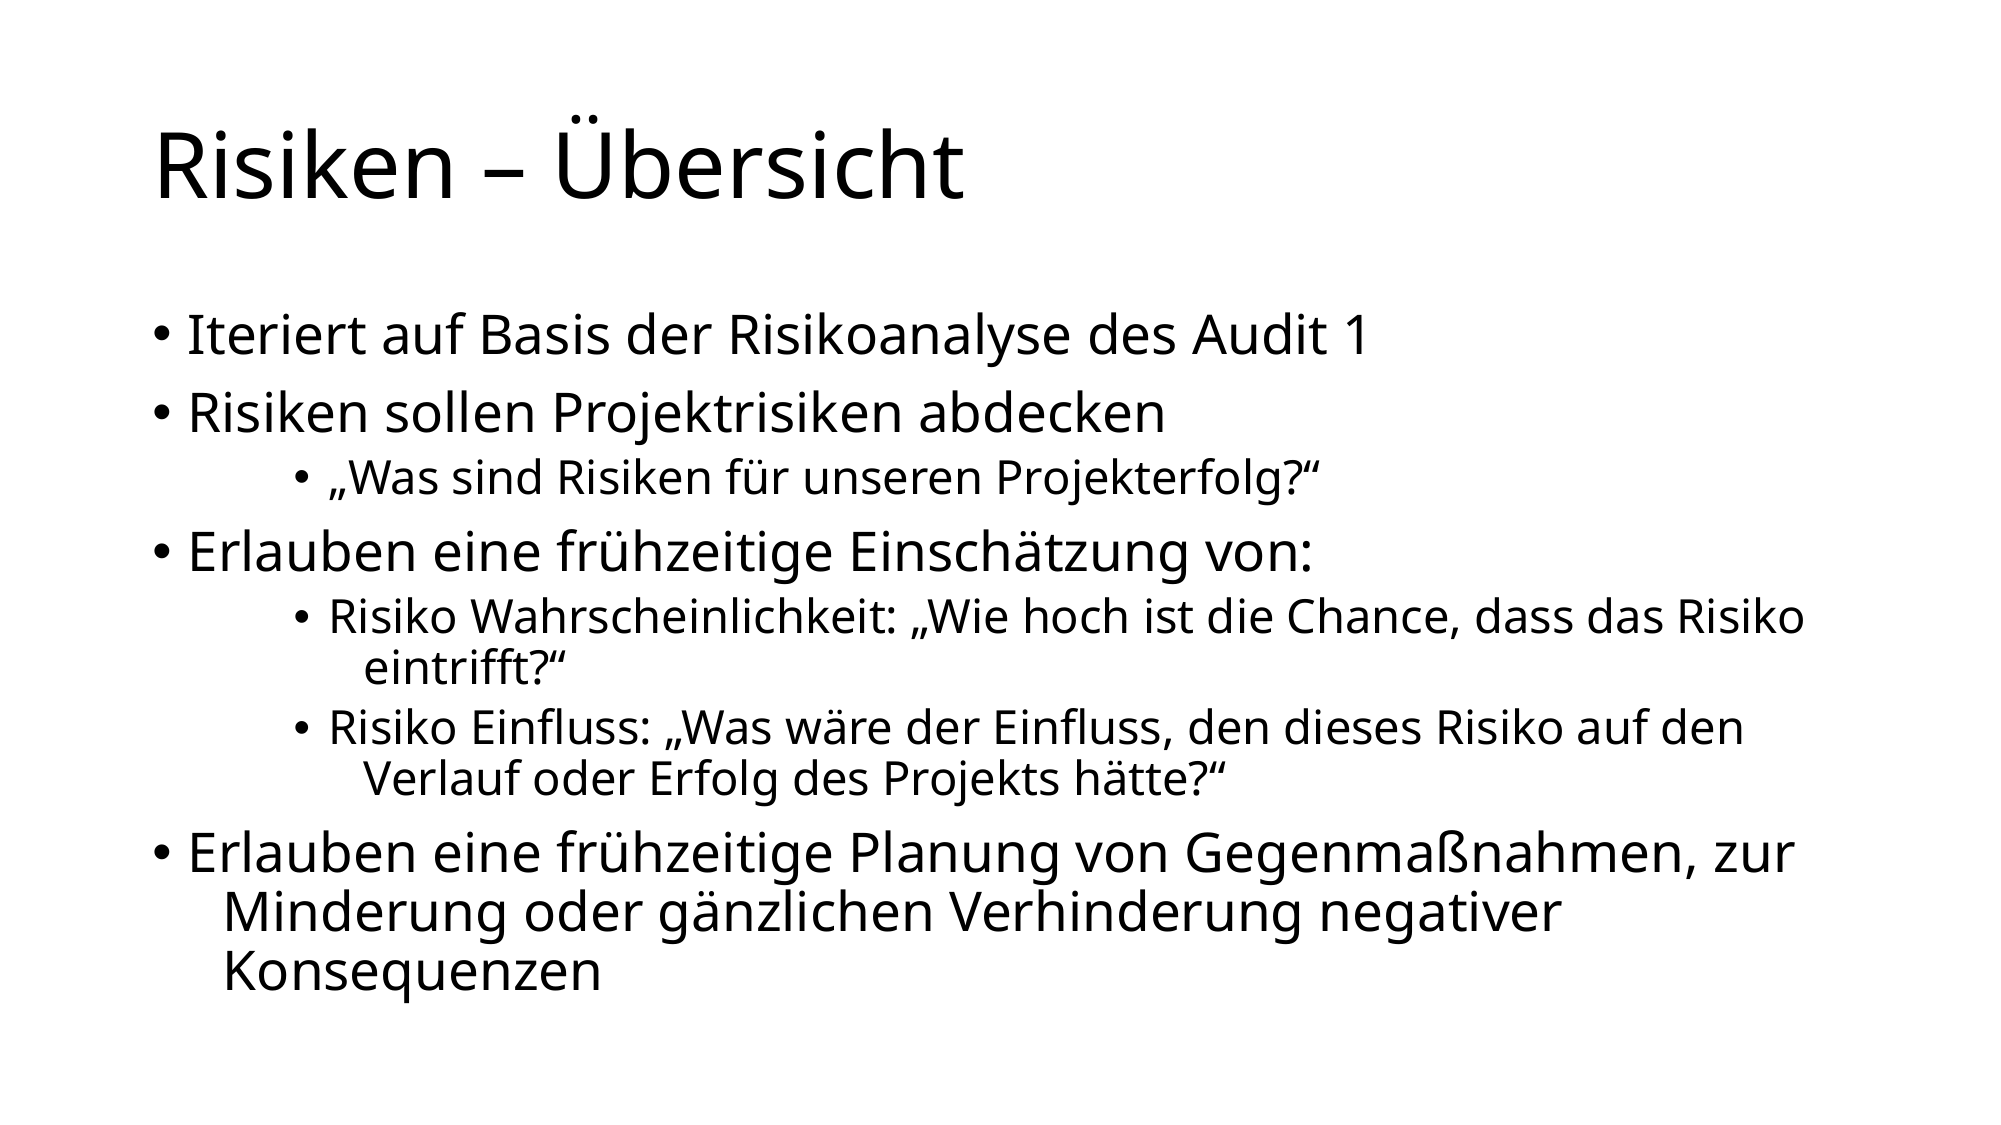

# Risiken – Übersicht
Iteriert auf Basis der Risikoanalyse des Audit 1
Risiken sollen Projektrisiken abdecken
„Was sind Risiken für unseren Projekterfolg?“
Erlauben eine frühzeitige Einschätzung von:
Risiko Wahrscheinlichkeit: „Wie hoch ist die Chance, dass das Risiko eintrifft?“
Risiko Einfluss: „Was wäre der Einfluss, den dieses Risiko auf den Verlauf oder Erfolg des Projekts hätte?“
Erlauben eine frühzeitige Planung von Gegenmaßnahmen, zur Minderung oder gänzlichen Verhinderung negativer Konsequenzen